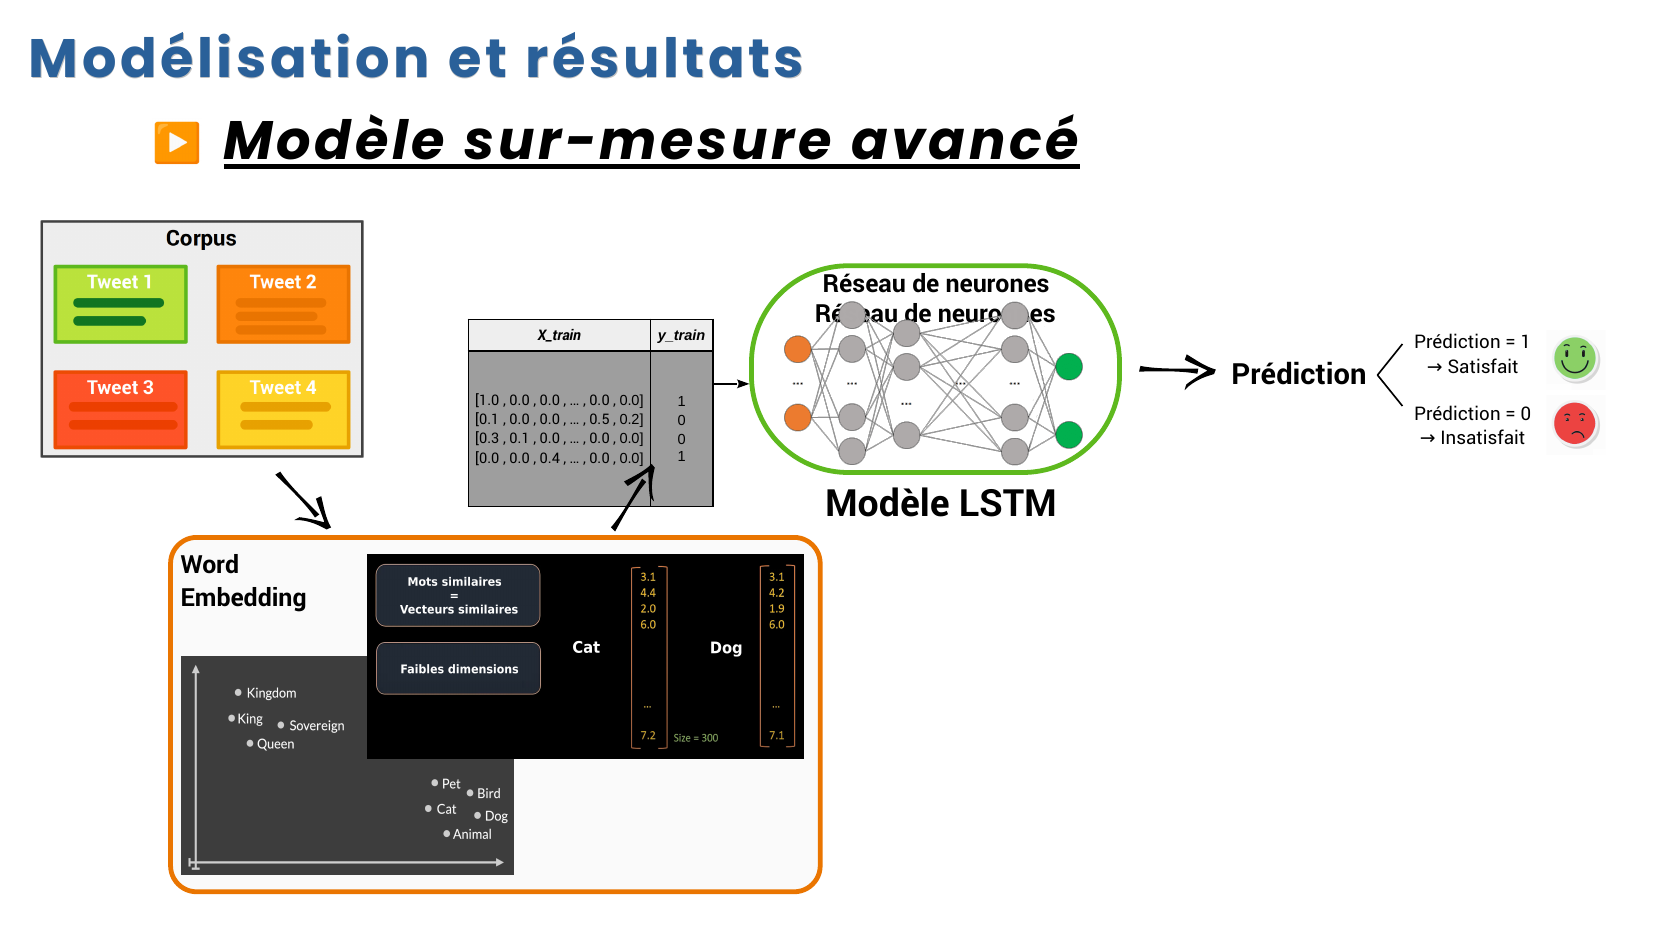

Modélisation et résultats
Modèle sur-mesure avancé
Réseau de neuronnes
Réseau de neurones
| X\_train | y\_train |
| --- | --- |
| [1.0 , 0.0 , 0.0 , … , 0.0 , 0.0] [0.1 , 0.0 , 0.0 , … , 0.5 , 0.2] [0.3 , 0.1 , 0.0 , … , 0.0 , 0.0] [0.0 , 0.0 , 0.4 , … , 0.0 , 0.0] | 1 0 0 1 |
Prédiction = 1
→ Satisfait
Prédiction
Prédiction = 0
→ Insatisfait
Modèle LSTM
Word
Embedding